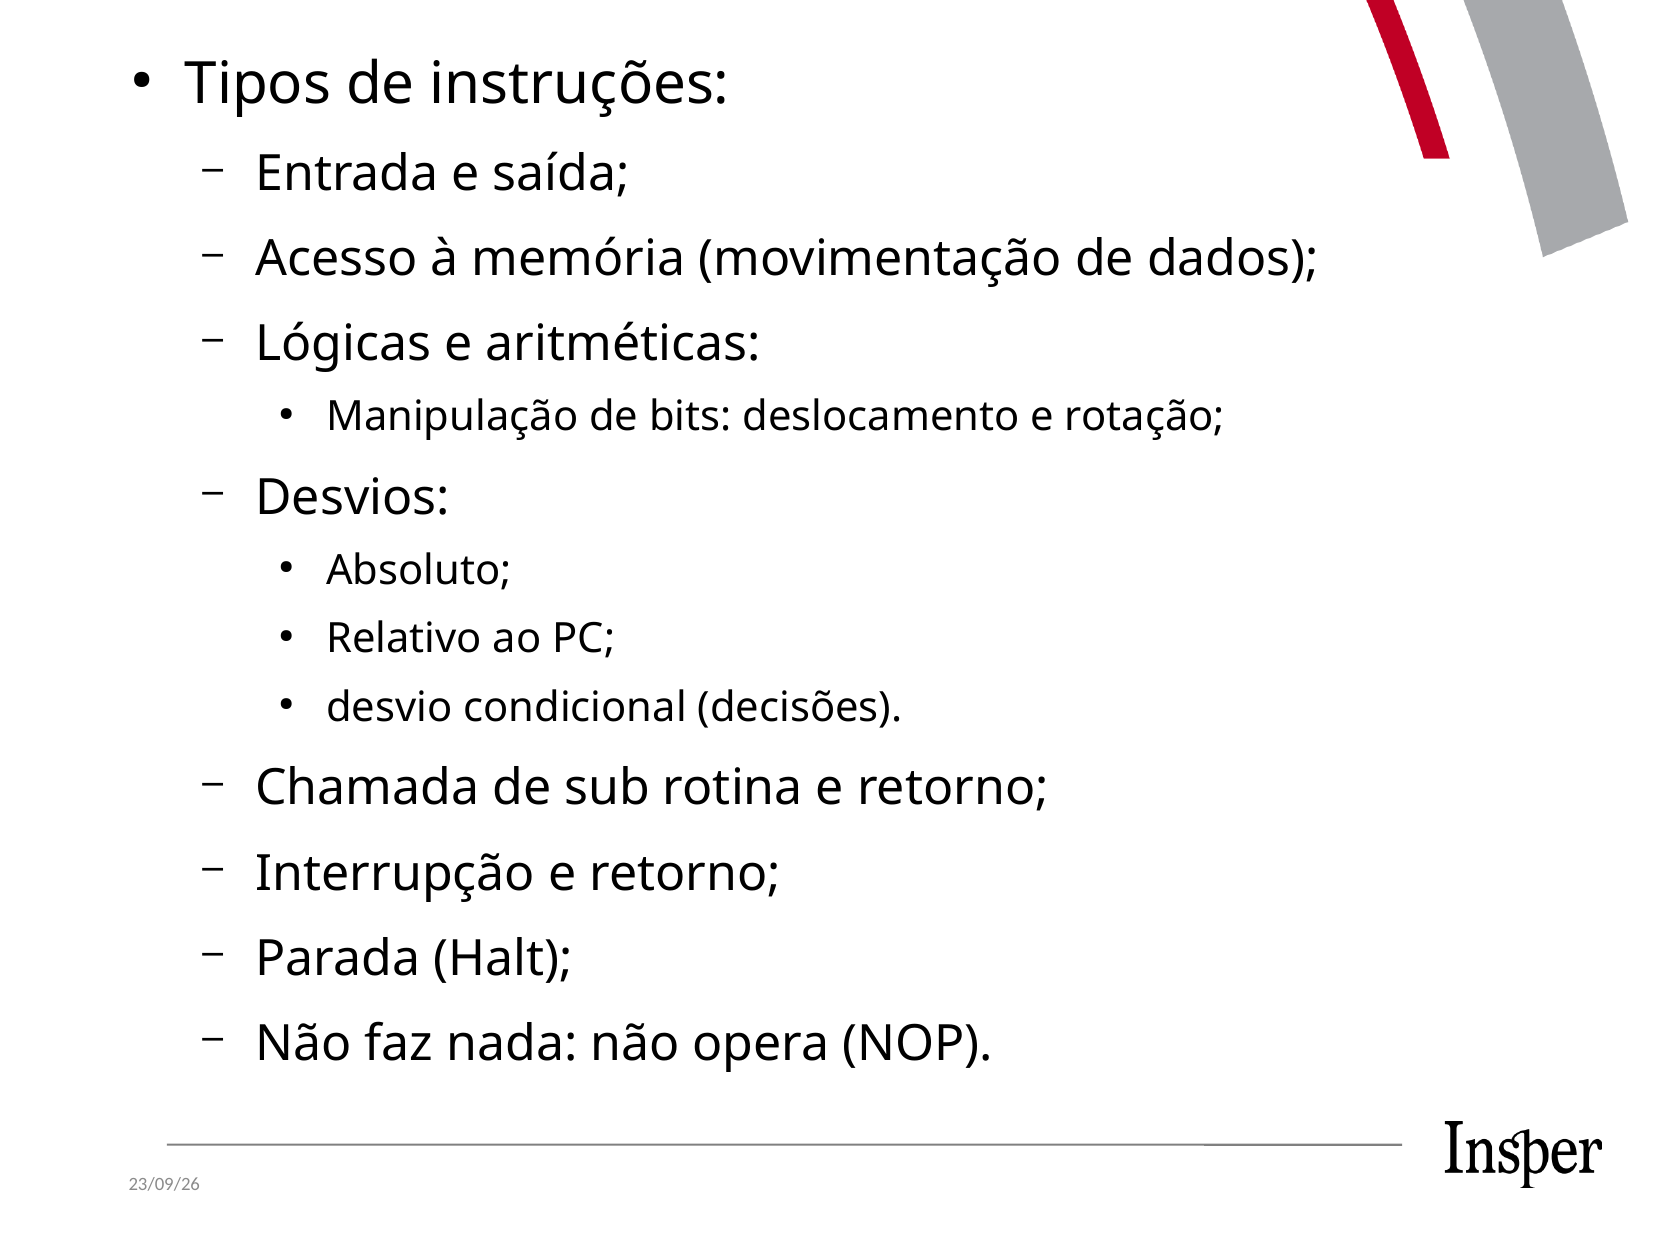

# Tipos de instruções:
Entrada e saída;
Acesso à memória (movimentação de dados);
Lógicas e aritméticas:
Manipulação de bits: deslocamento e rotação;
Desvios:
Absoluto;
Relativo ao PC;
desvio condicional (decisões).
Chamada de sub rotina e retorno;
Interrupção e retorno;
Parada (Halt);
Não faz nada: não opera (NOP).